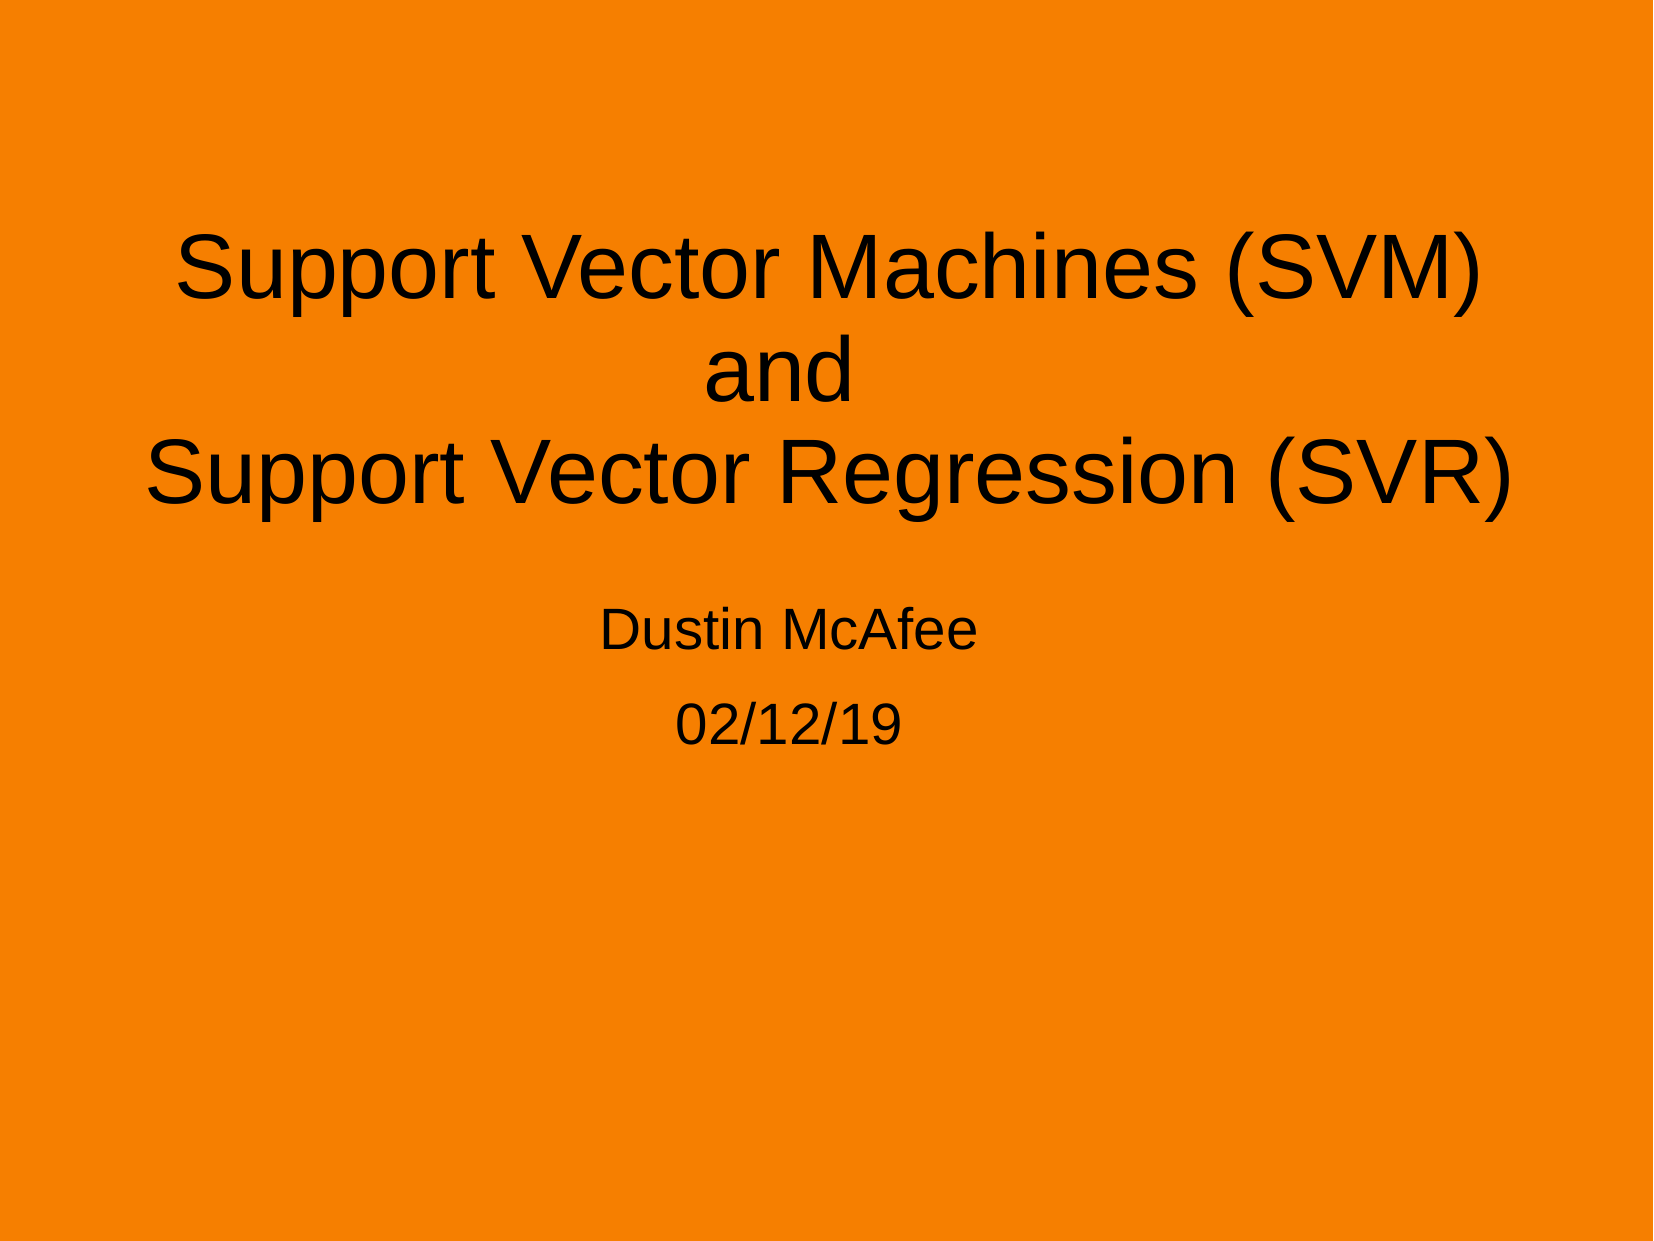

# Support Vector Machines (SVM) and Support Vector Regression (SVR)
Dustin McAfee
02/12/19